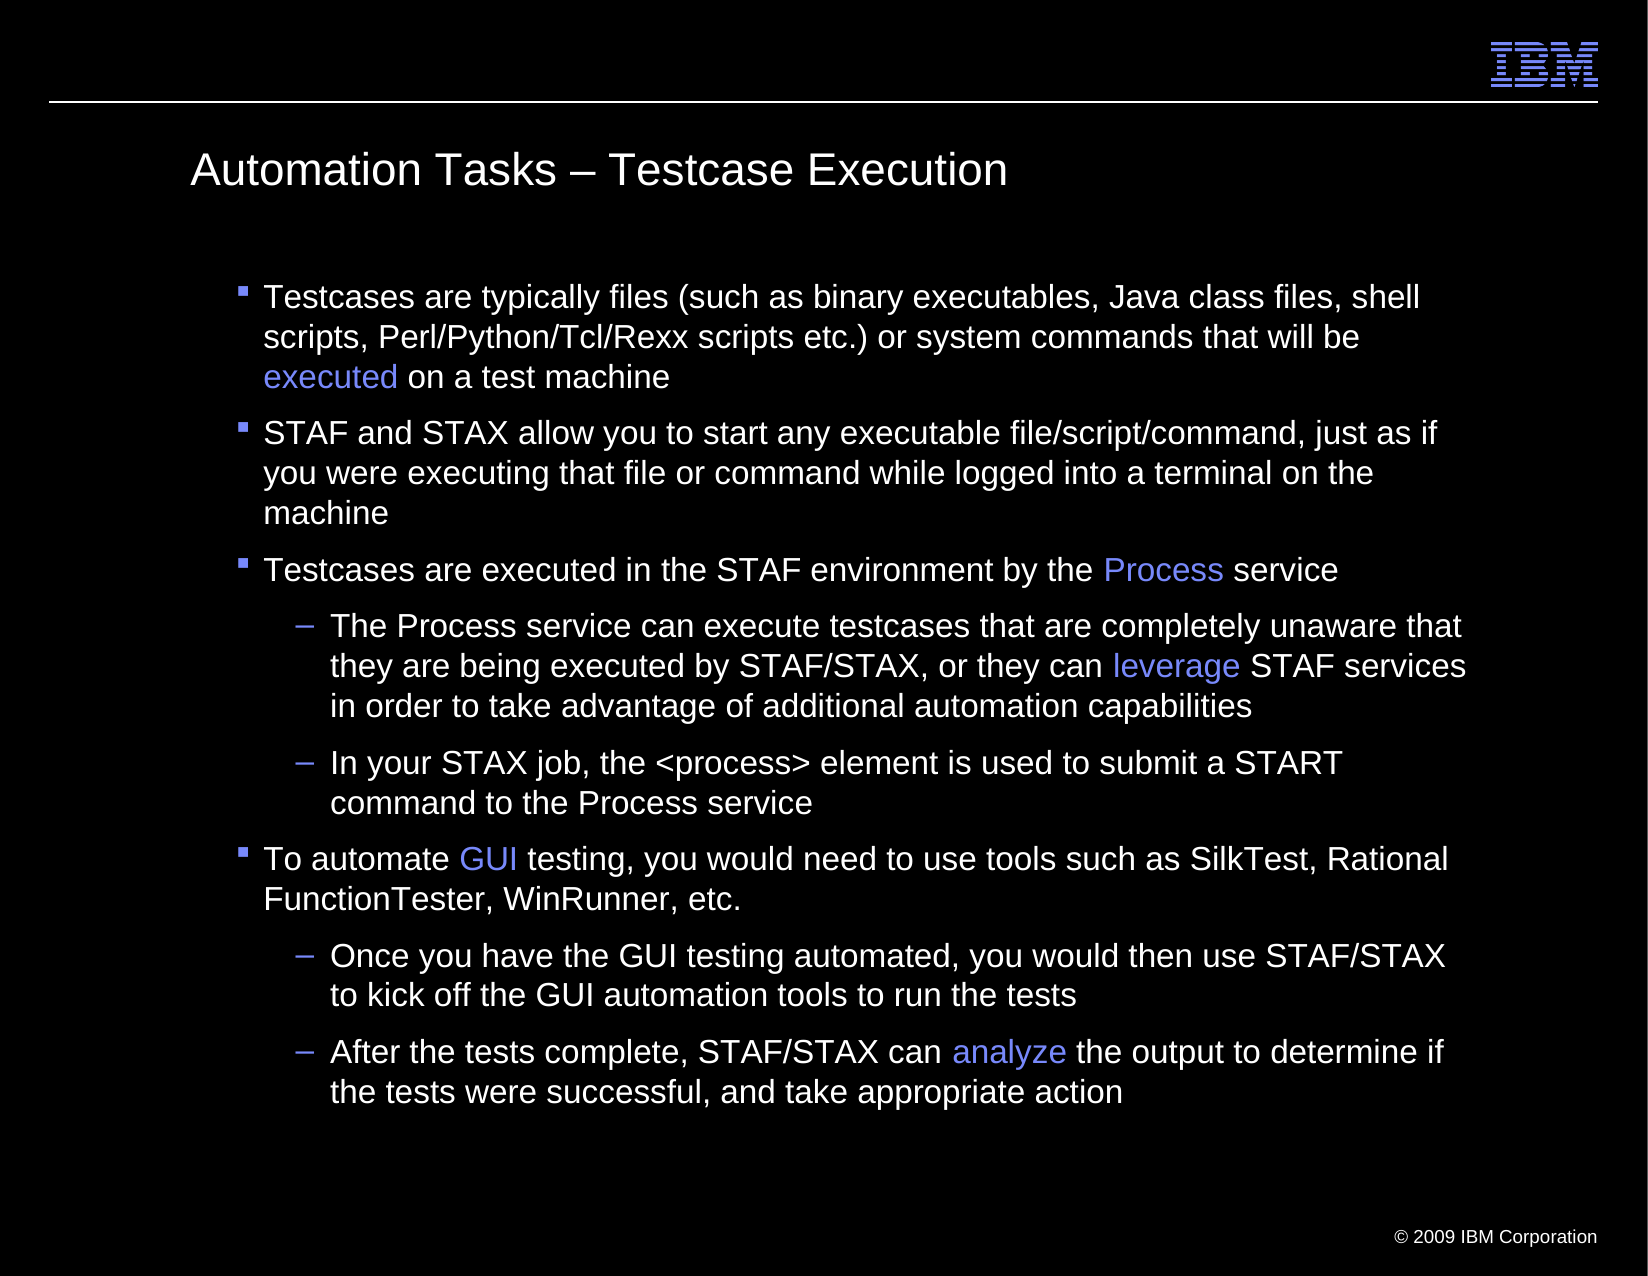

Automation Tasks – Testcase Execution
Testcases are typically files (such as binary executables, Java class files, shell scripts, Perl/Python/Tcl/Rexx scripts etc.) or system commands that will be executed on a test machine
STAF and STAX allow you to start any executable file/script/command, just as if you were executing that file or command while logged into a terminal on the machine
Testcases are executed in the STAF environment by the Process service
The Process service can execute testcases that are completely unaware that they are being executed by STAF/STAX, or they can leverage STAF services in order to take advantage of additional automation capabilities
In your STAX job, the <process> element is used to submit a START command to the Process service
To automate GUI testing, you would need to use tools such as SilkTest, Rational FunctionTester, WinRunner, etc.
Once you have the GUI testing automated, you would then use STAF/STAX to kick off the GUI automation tools to run the tests
After the tests complete, STAF/STAX can analyze the output to determine if the tests were successful, and take appropriate action